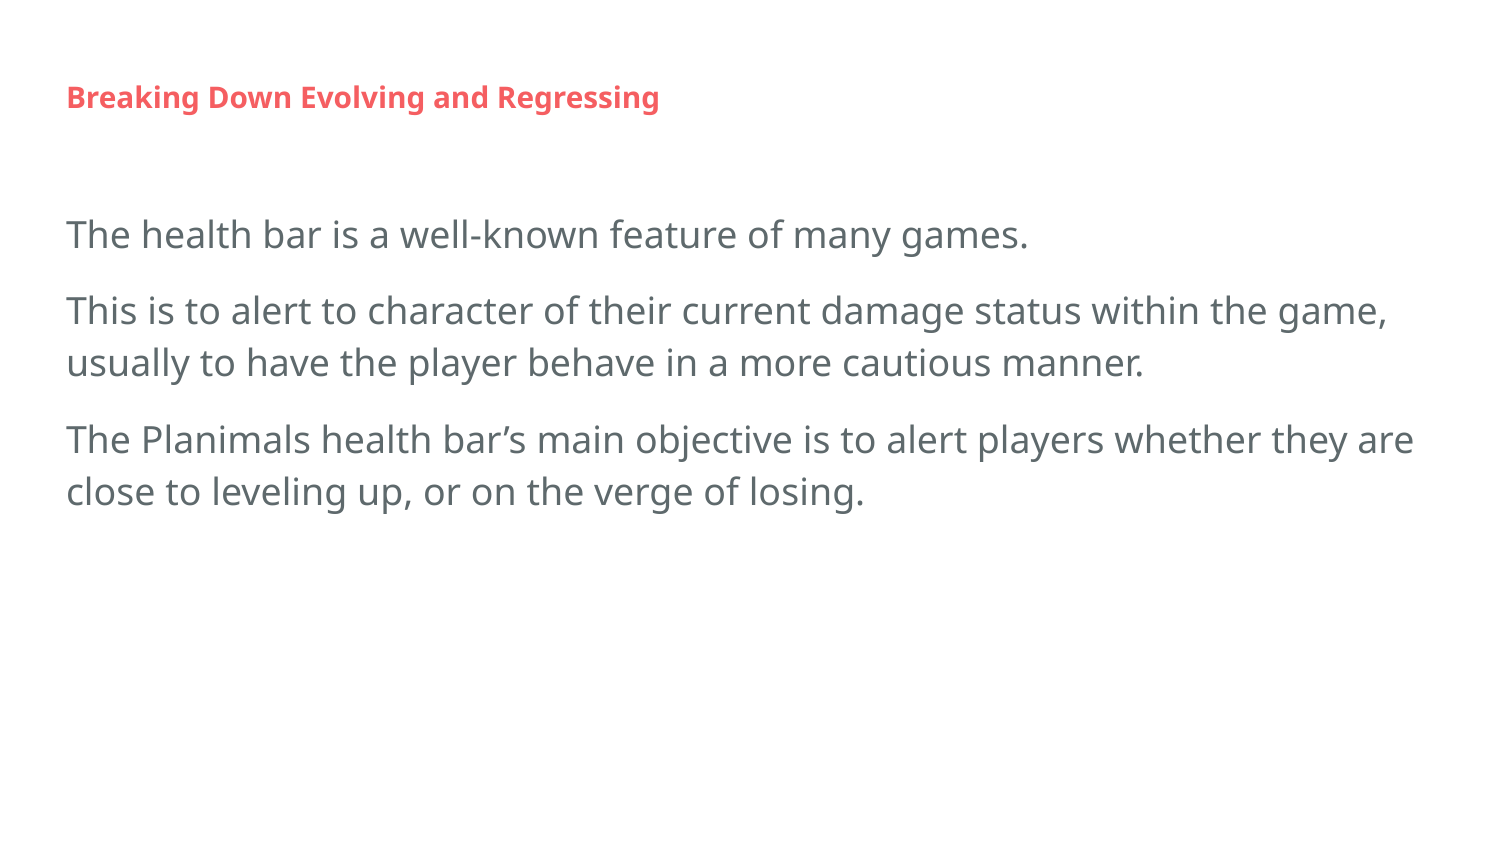

# Breaking Down Evolving and Regressing
The health bar is a well-known feature of many games.
This is to alert to character of their current damage status within the game, usually to have the player behave in a more cautious manner.
The Planimals health bar’s main objective is to alert players whether they are close to leveling up, or on the verge of losing.